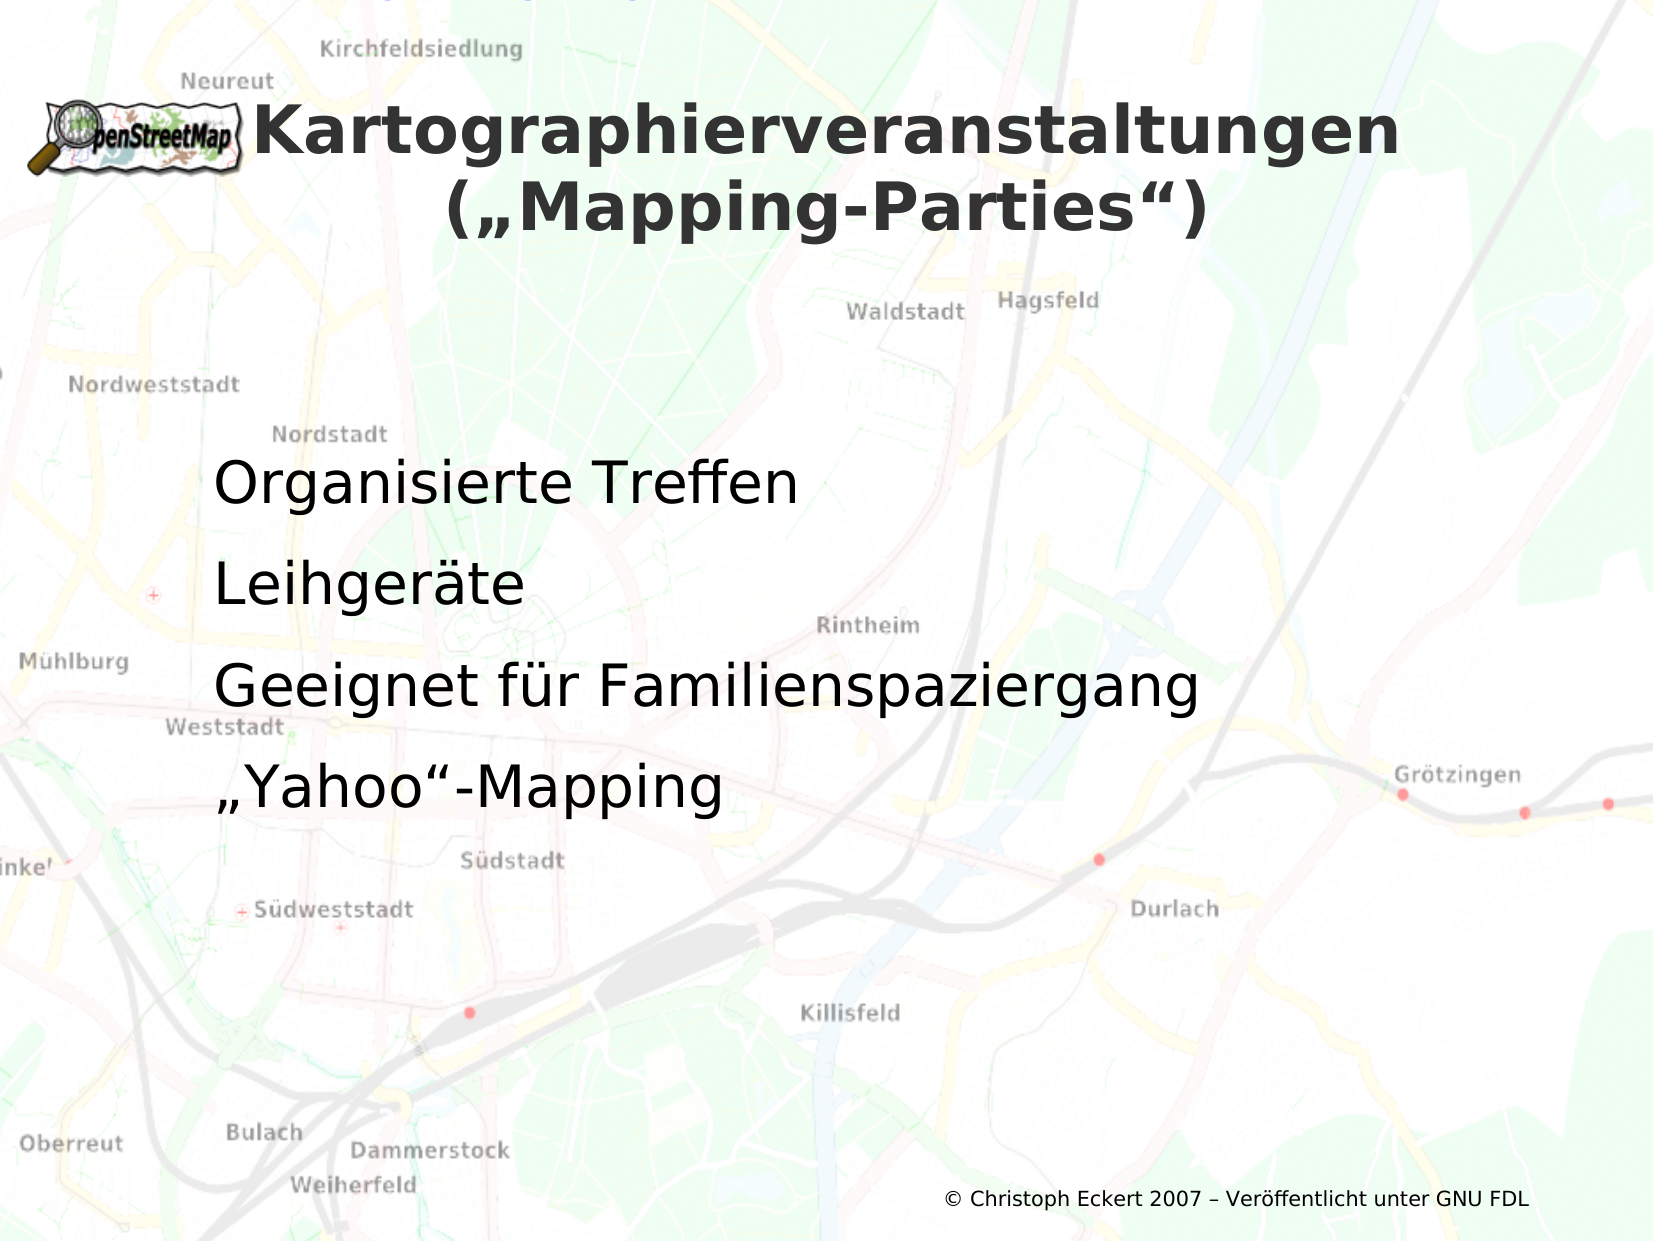

# Kartographierveranstaltungen („Mapping-Parties“)
Organisierte Treffen
Leihgeräte
Geeignet für Familienspaziergang
„Yahoo“-Mapping